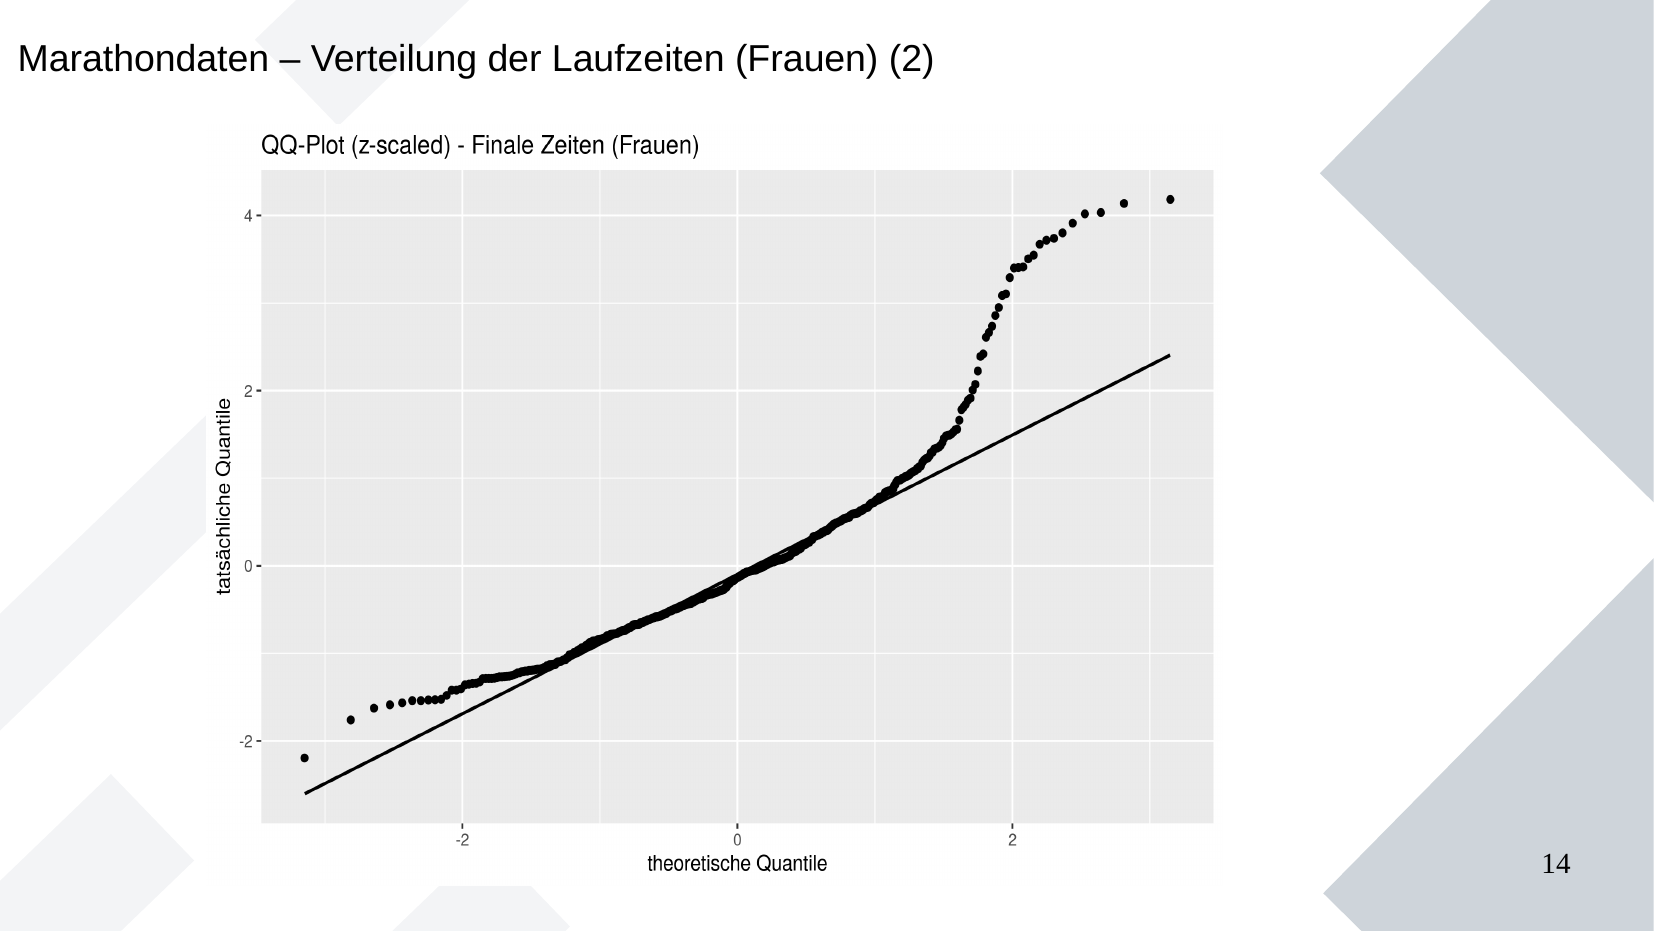

# Marathondaten – Verteilung der Laufzeiten (Frauen) (2)
14